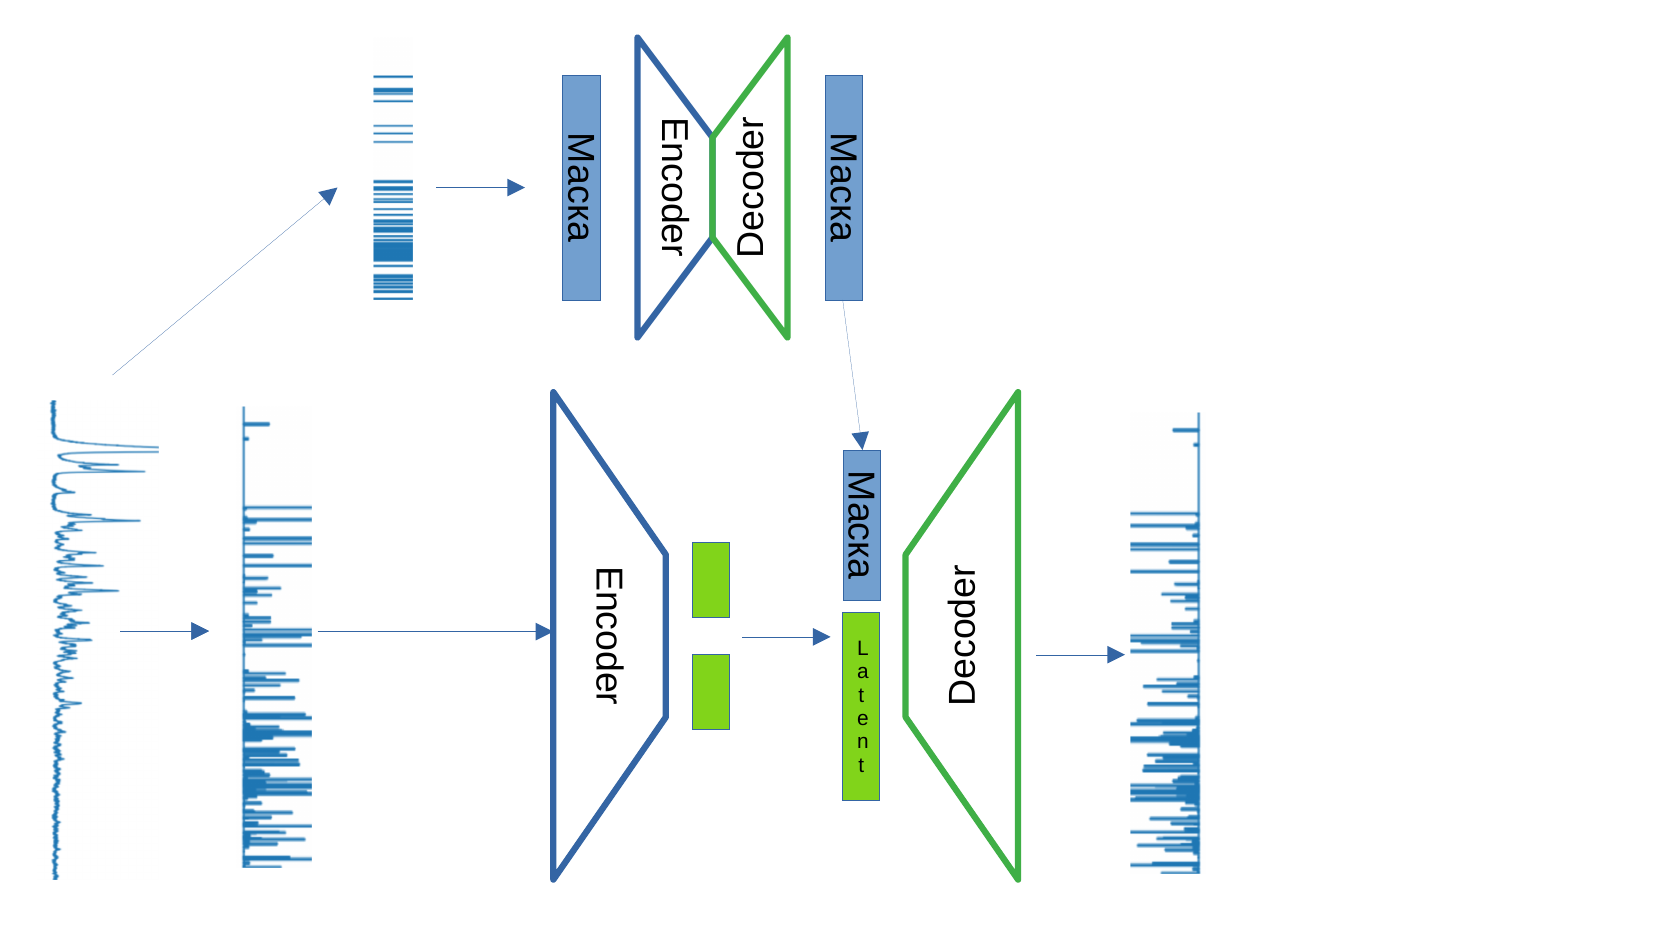

Encoder
Decoder
Маска
Маска
Encoder
Decoder
Маска
Latent